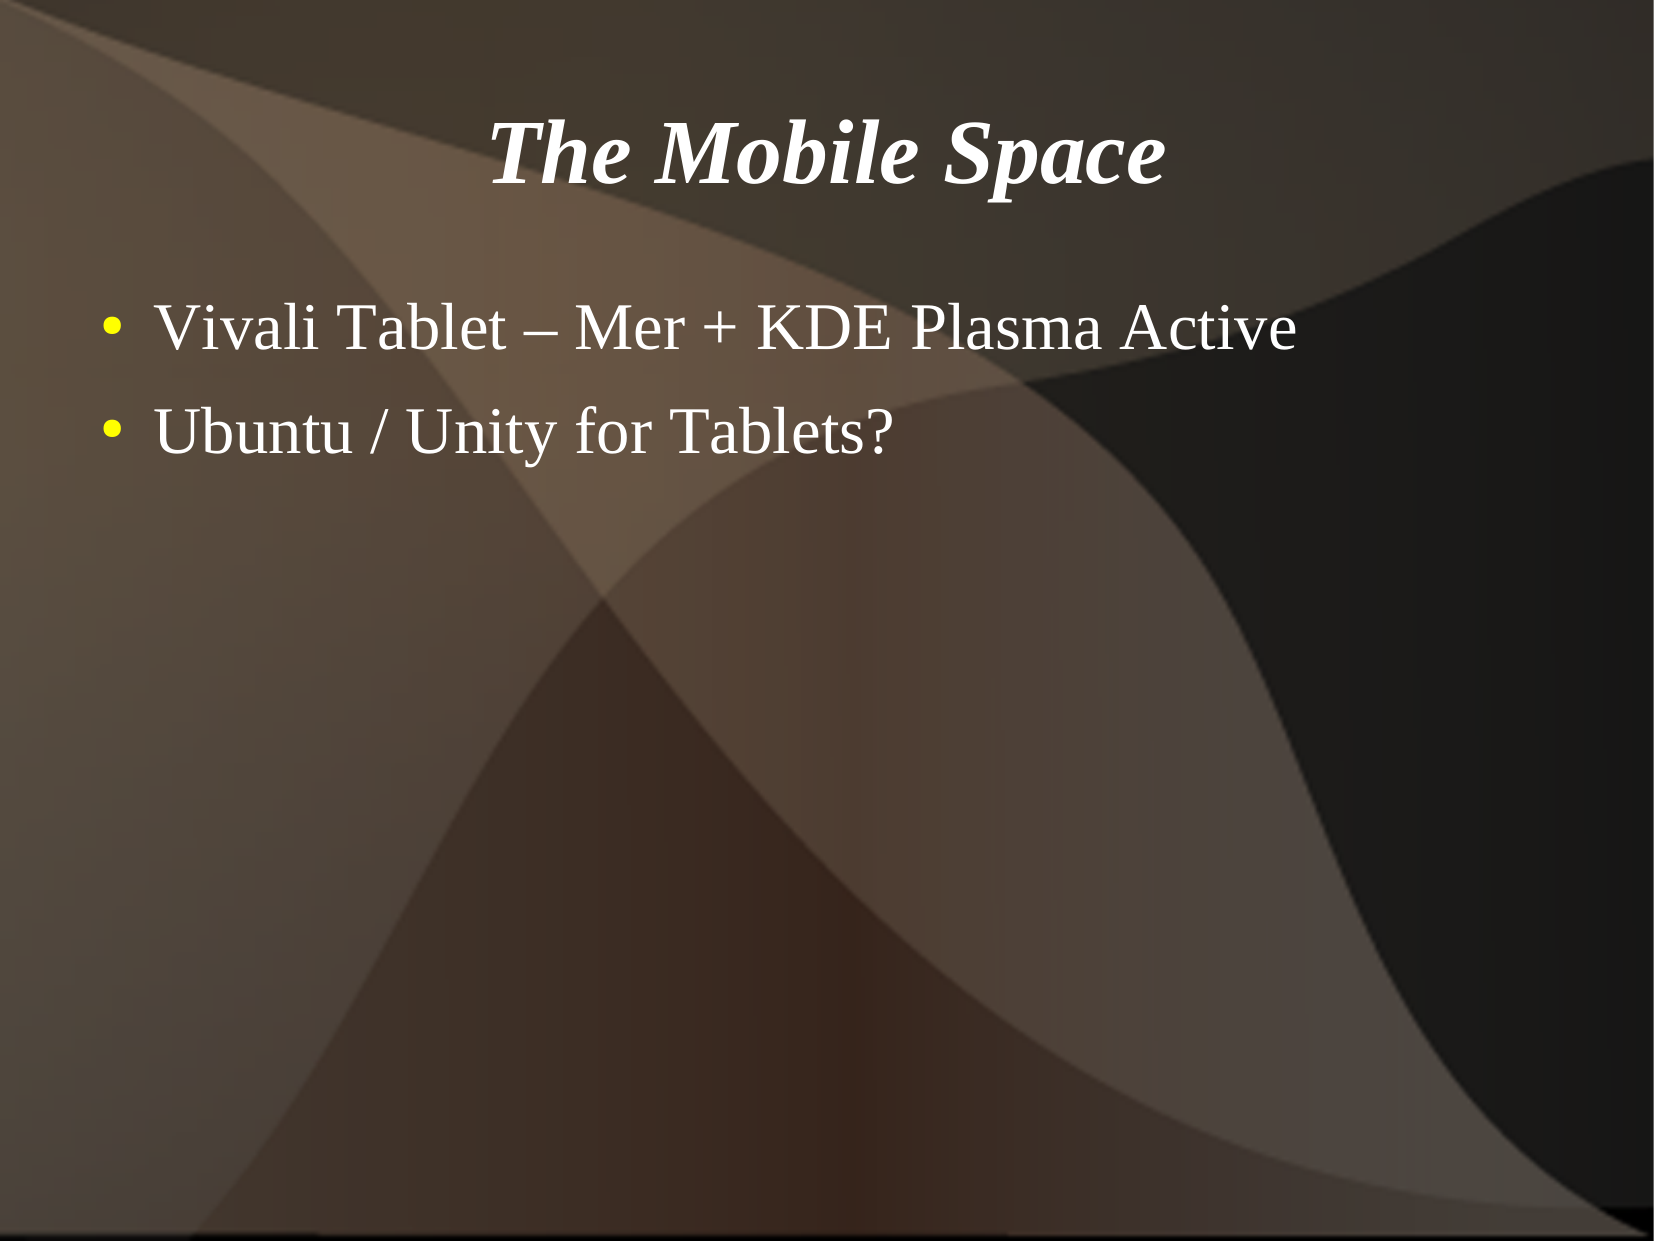

# The Mobile Space
Vivali Tablet – Mer + KDE Plasma Active
Ubuntu / Unity for Tablets?